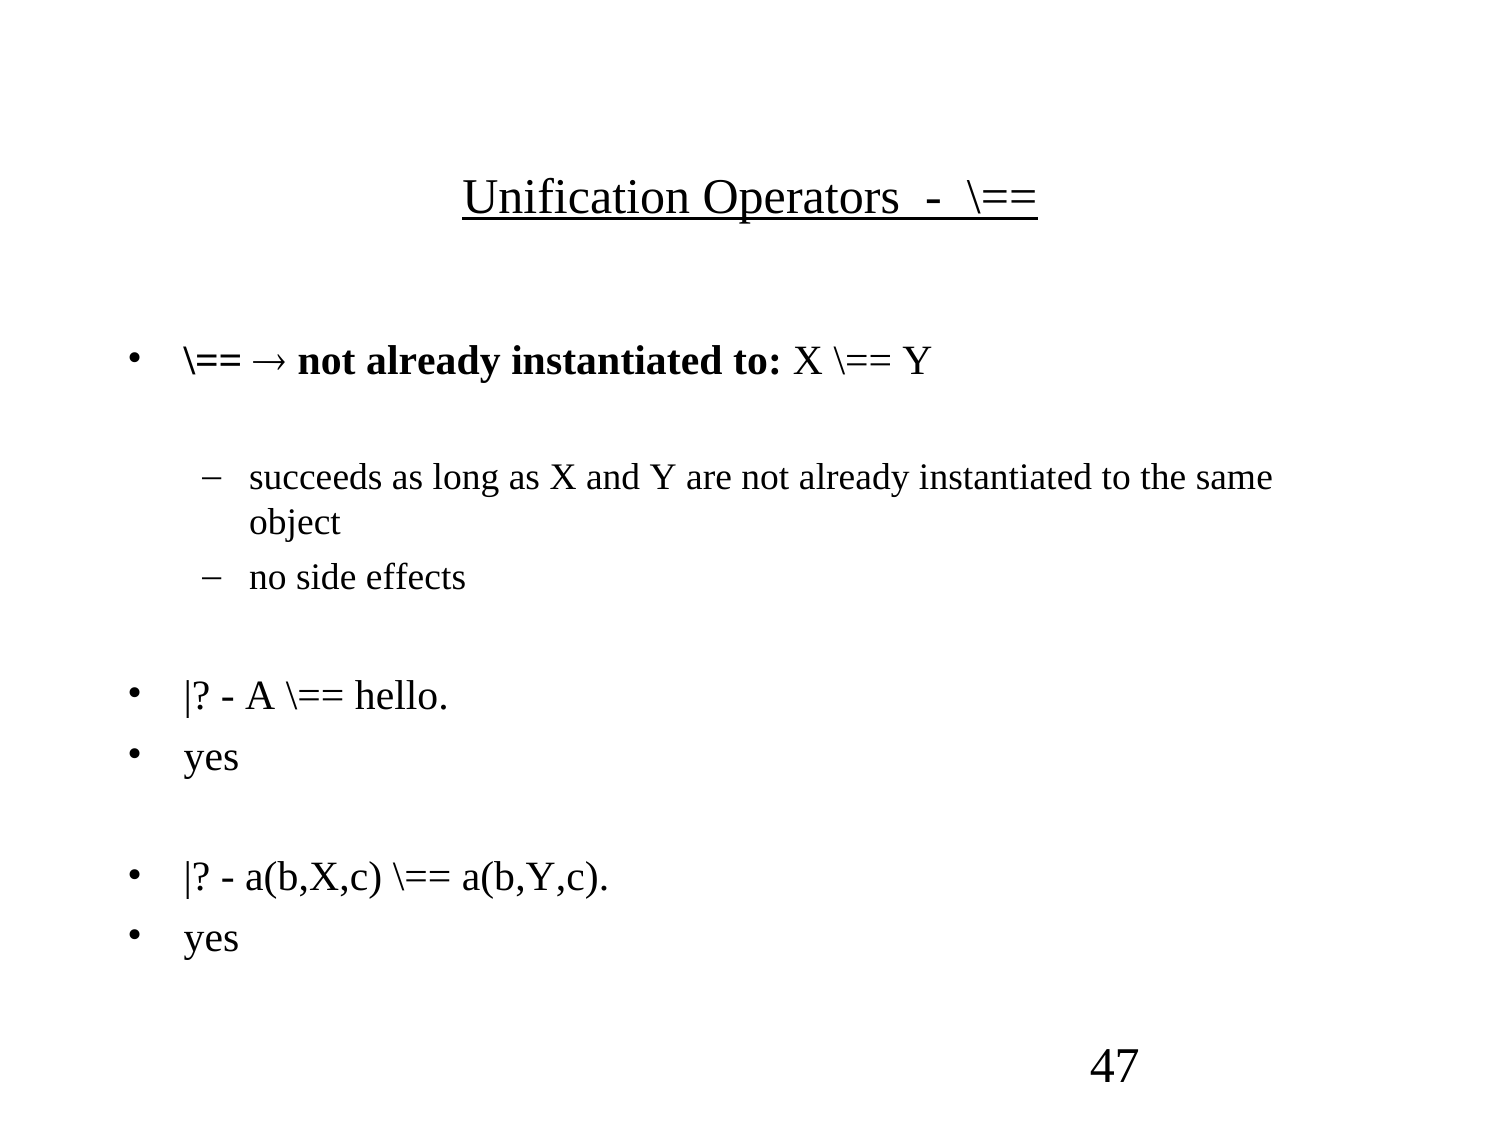

# Unification Operators - \==
\==  not already instantiated to: X \== Y
succeeds as long as X and Y are not already instantiated to the same object
no side effects
|? - A \== hello.
yes
|? - a(b,X,c) \== a(b,Y,c).
yes
47